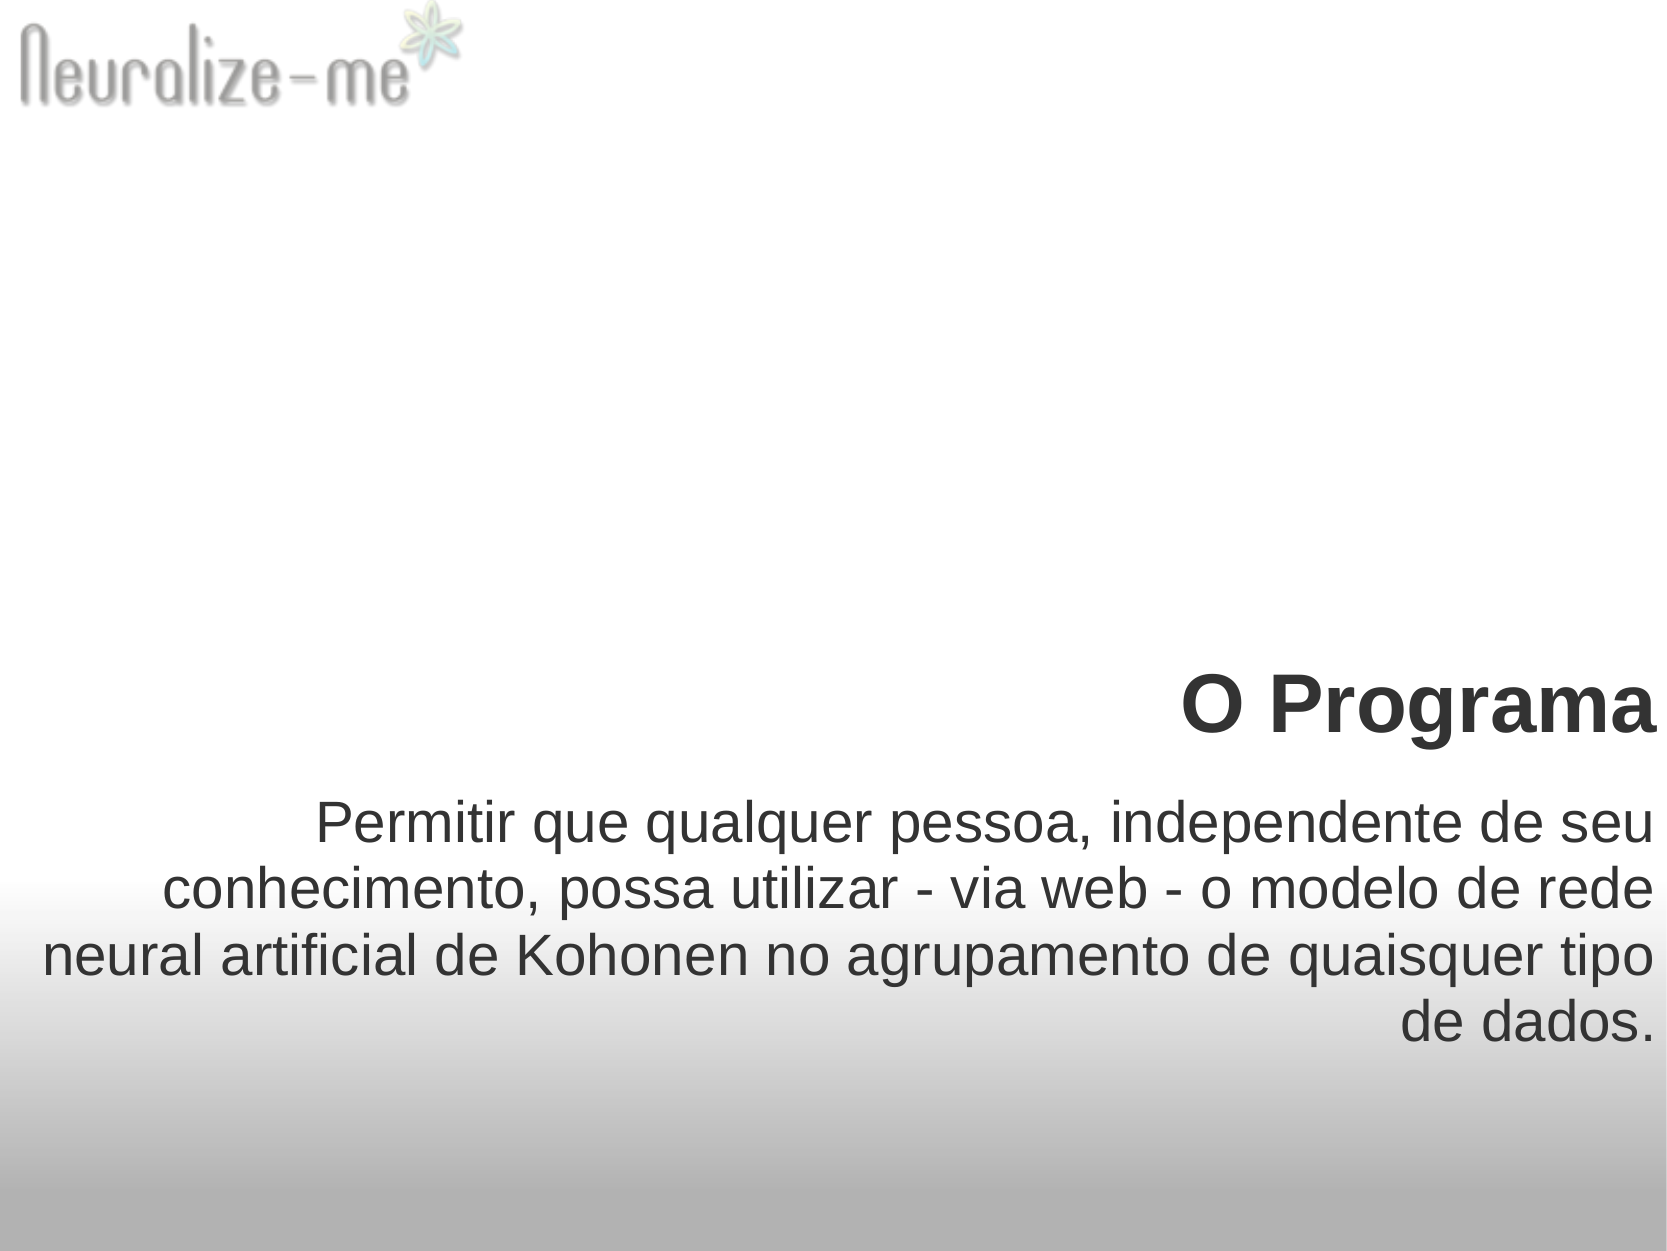

# O Programa   Permitir que qualquer pessoa, independente de seu conhecimento, possa utilizar - via web - o modelo de rede neural artificial de Kohonen no agrupamento de quaisquer tipo de dados.